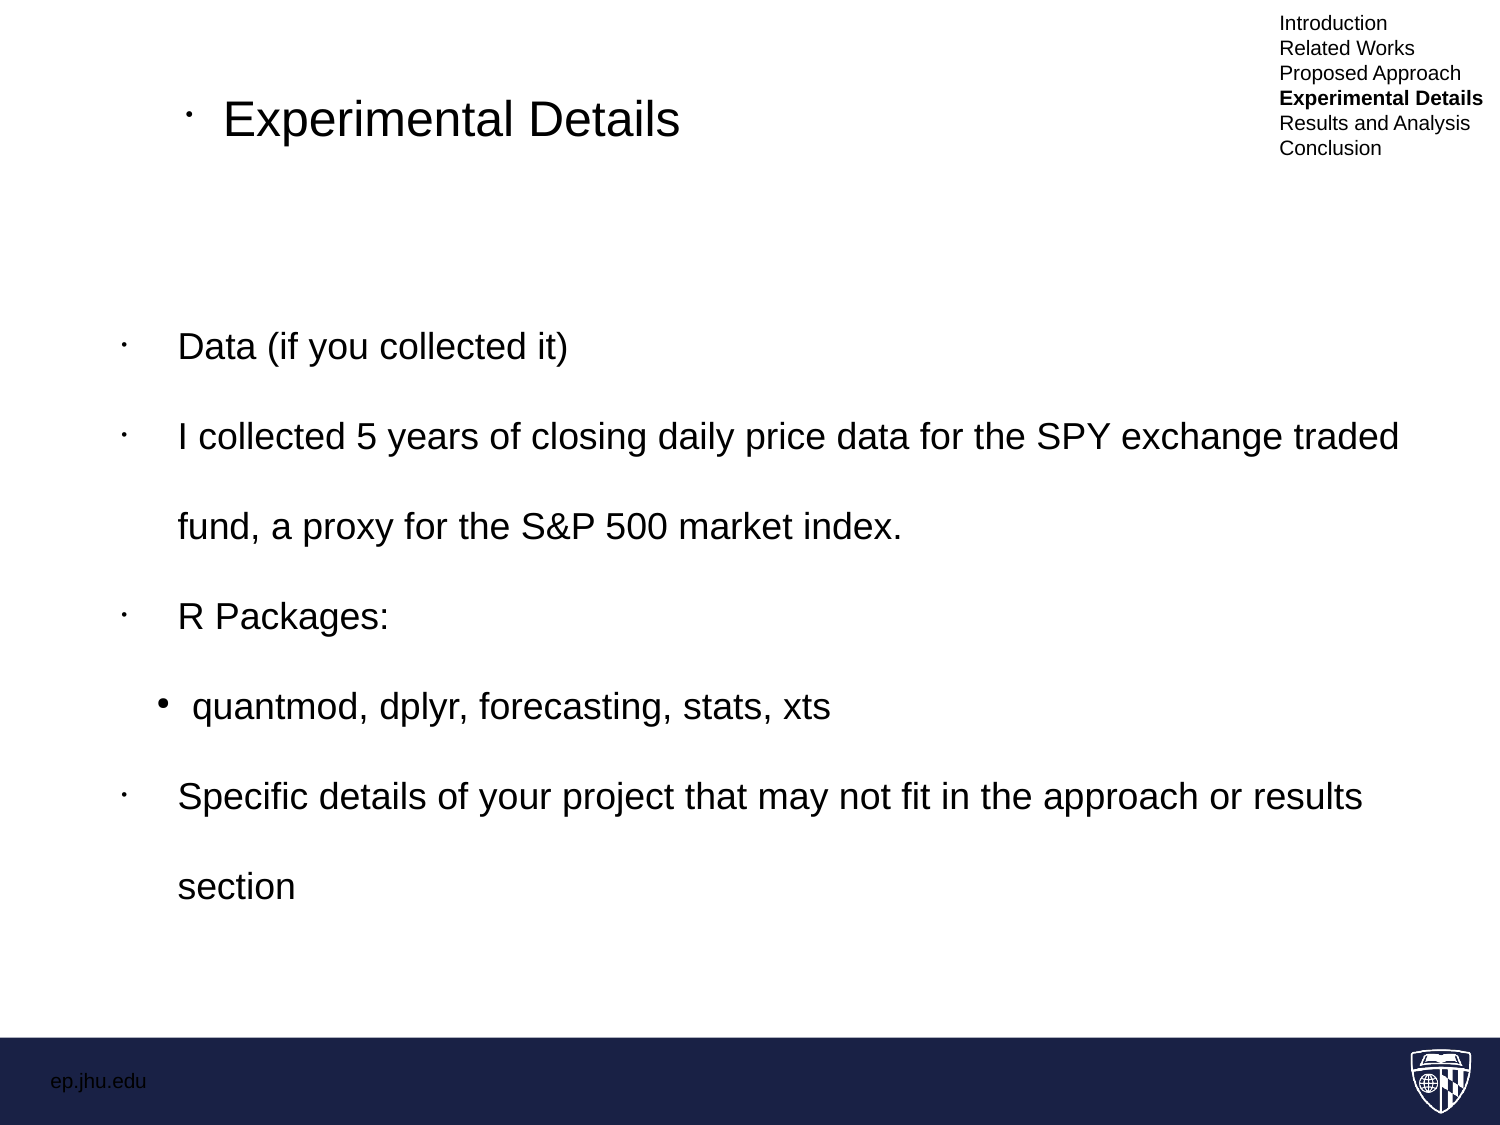

Introduction
Related Works
Proposed Approach
Experimental Details
Results and Analysis
Conclusion
# Experimental Details
Data (if you collected it)
I collected 5 years of closing daily price data for the SPY exchange traded fund, a proxy for the S&P 500 market index.
R Packages:
quantmod, dplyr, forecasting, stats, xts
Specific details of your project that may not fit in the approach or results section